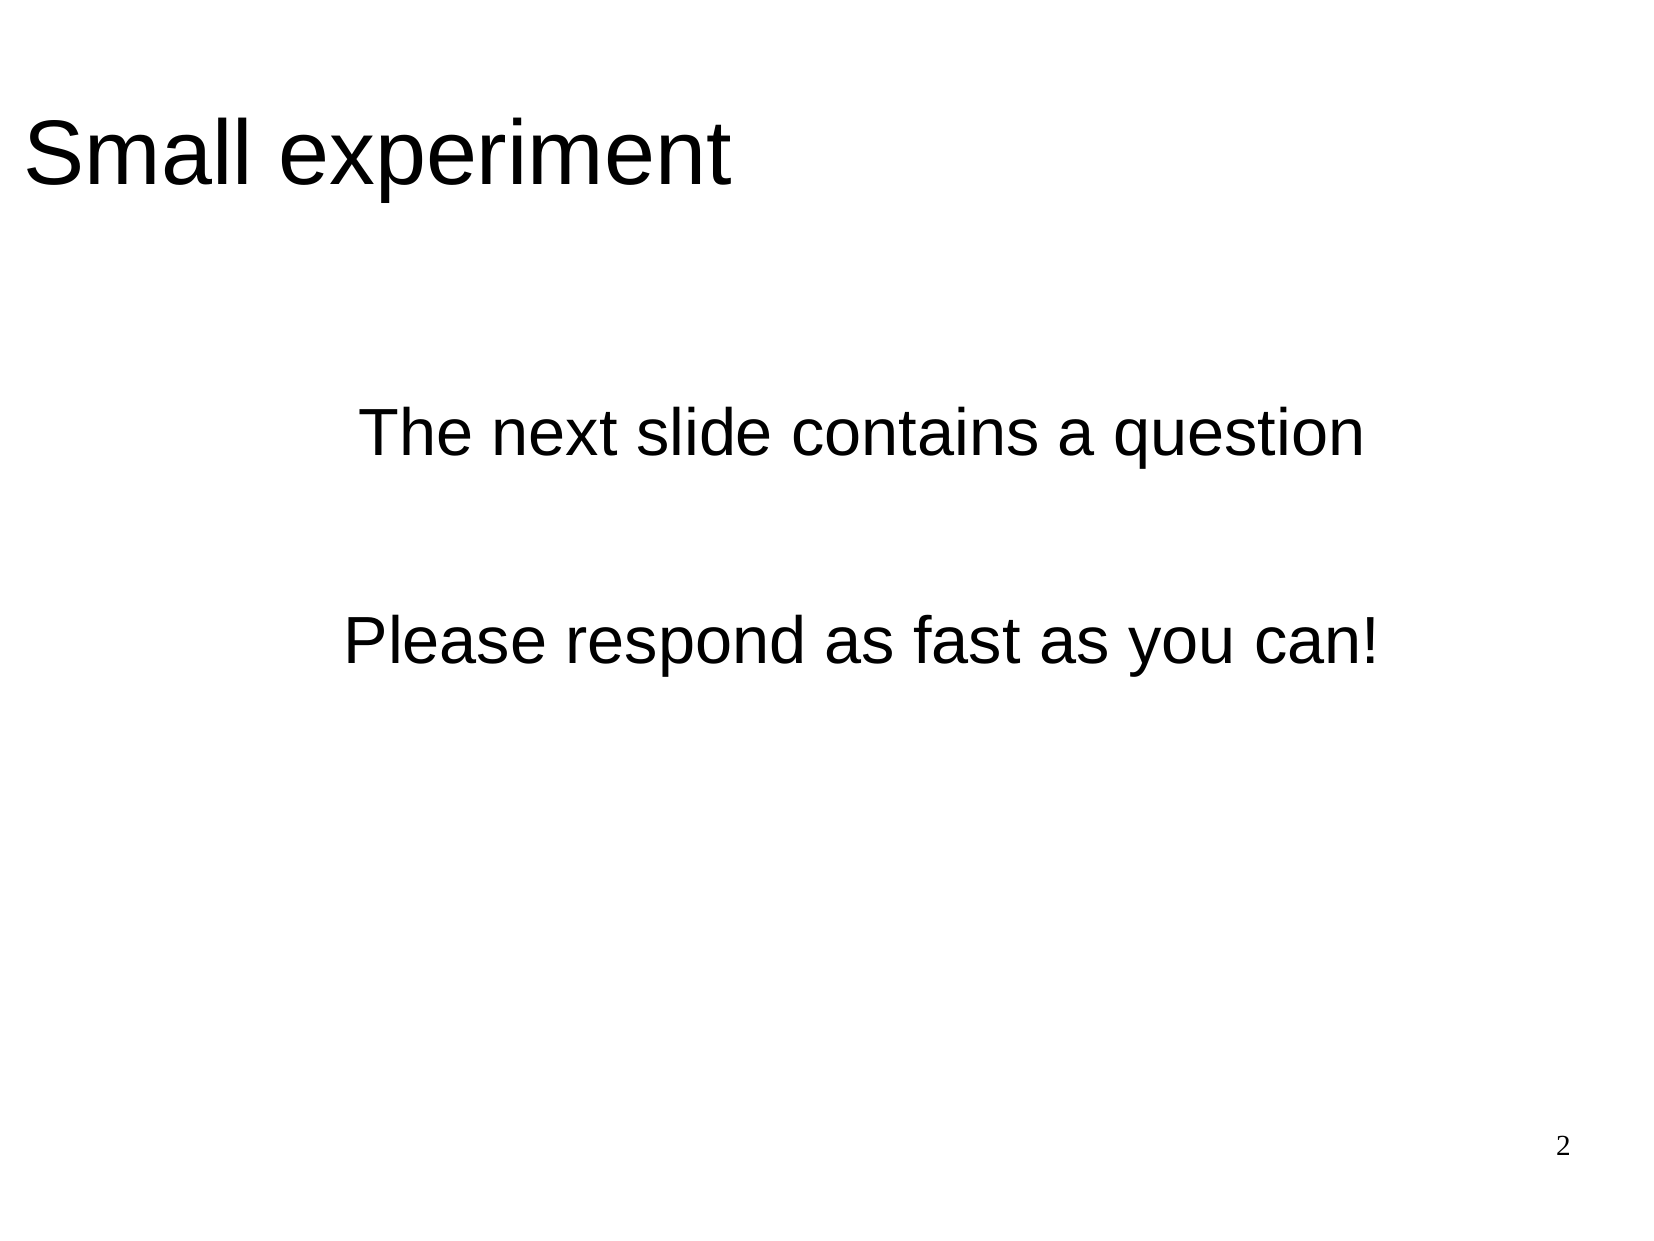

# Small experiment
The next slide contains a question
Please respond as fast as you can!
2